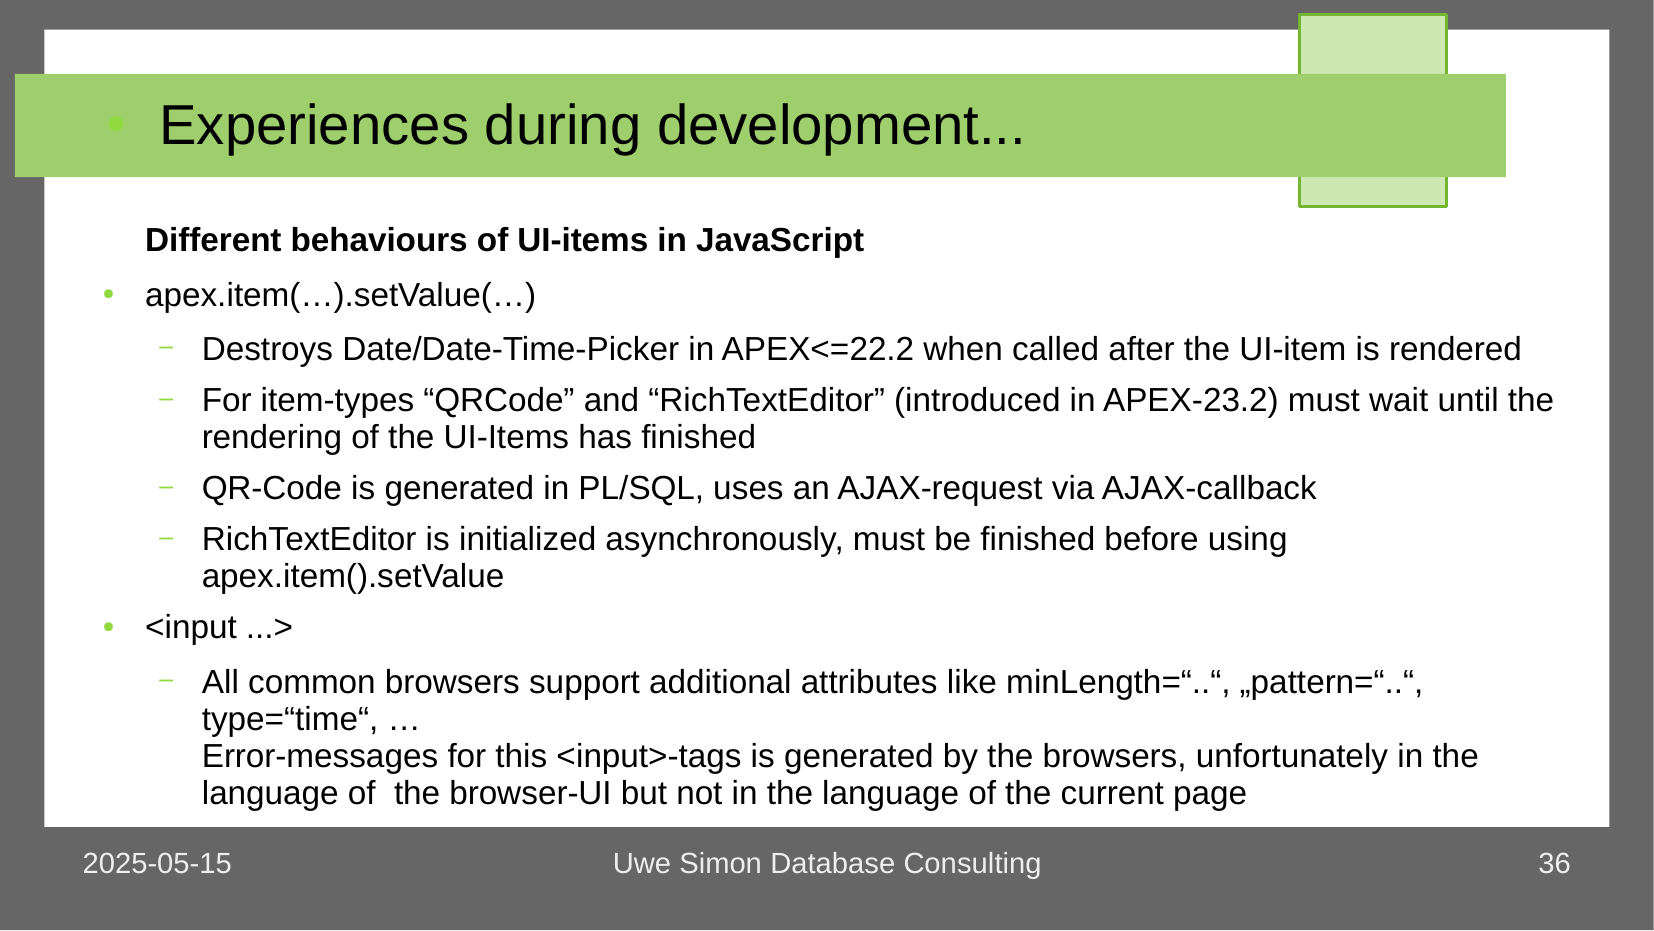

# Experiences during development...
Different behaviours of UI-items in JavaScript
apex.item(…).setValue(…)
Destroys Date/Date-Time-Picker in APEX<=22.2 when called after the UI-item is rendered
For item-types “QRCode” and “RichTextEditor” (introduced in APEX-23.2) must wait until the rendering of the UI-Items has finished
QR-Code is generated in PL/SQL, uses an AJAX-request via AJAX-callback
RichTextEditor is initialized asynchronously, must be finished before using apex.item().setValue
<input ...>
All common browsers support additional attributes like minLength=“..“, „pattern=“..“, type=“time“, …
Error-messages for this <input>-tags is generated by the browsers, unfortunately in the language of the browser-UI but not in the language of the current page
2024-04-24
Uwe Simon Database Consulting
36